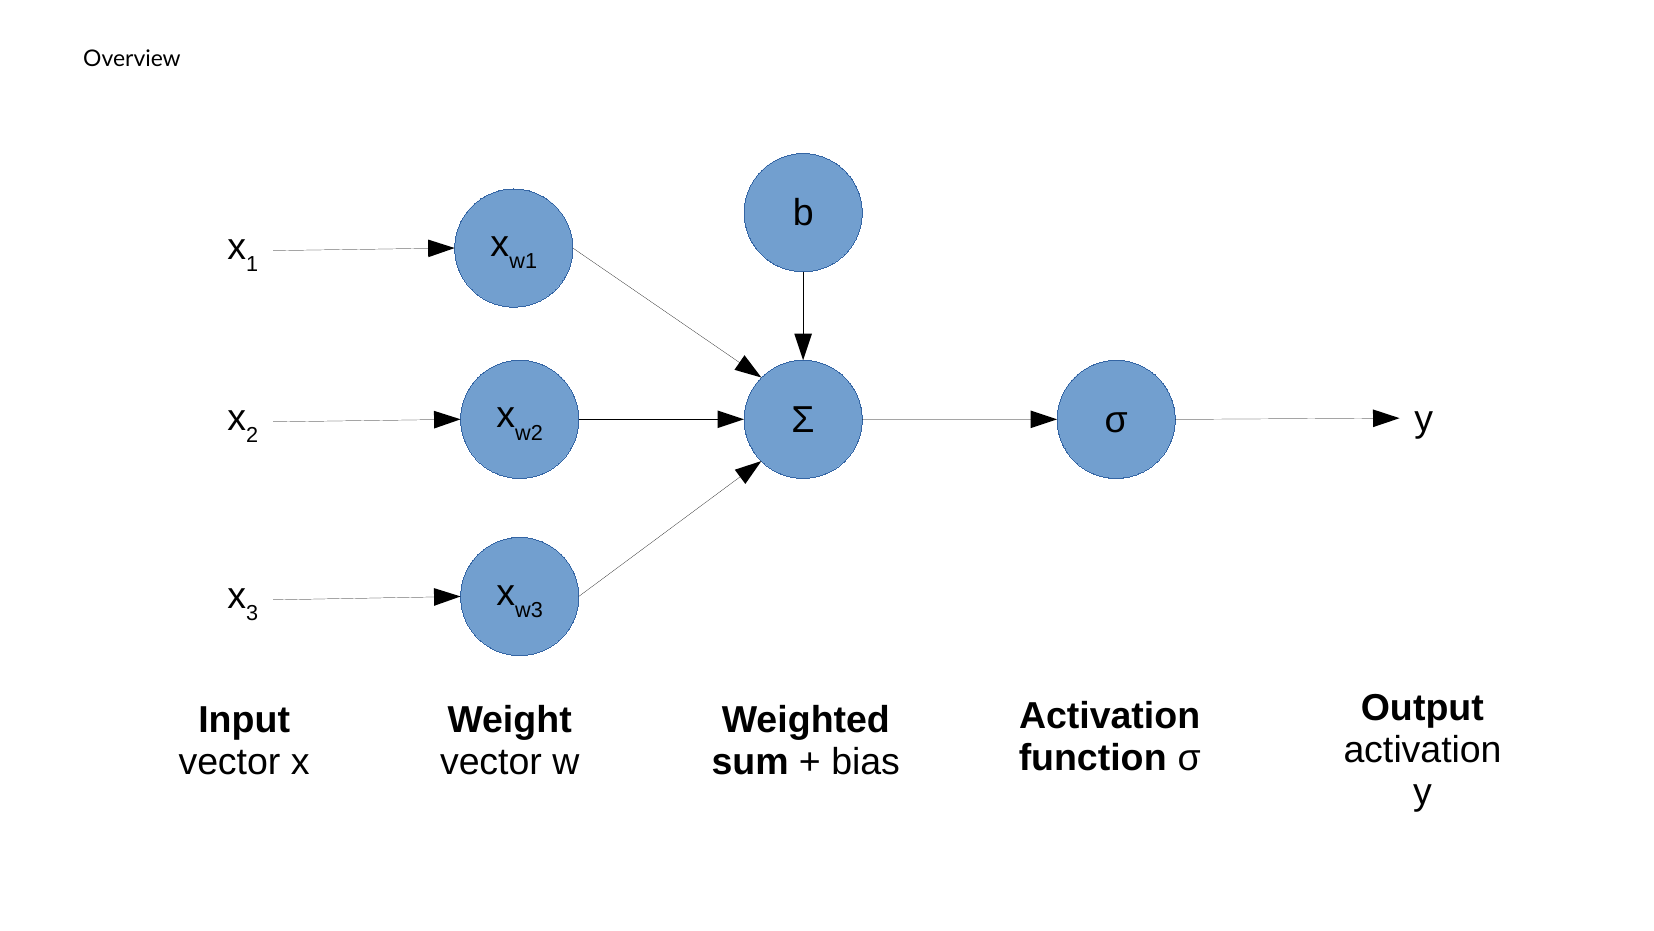

# Overview
b
xw1
x1
xw2
Σ
σ
x2
y
xw3
x3
Output
activation
y
Activation
function σ
Input
vector x
Weight
vector w
Weighted
sum + bias